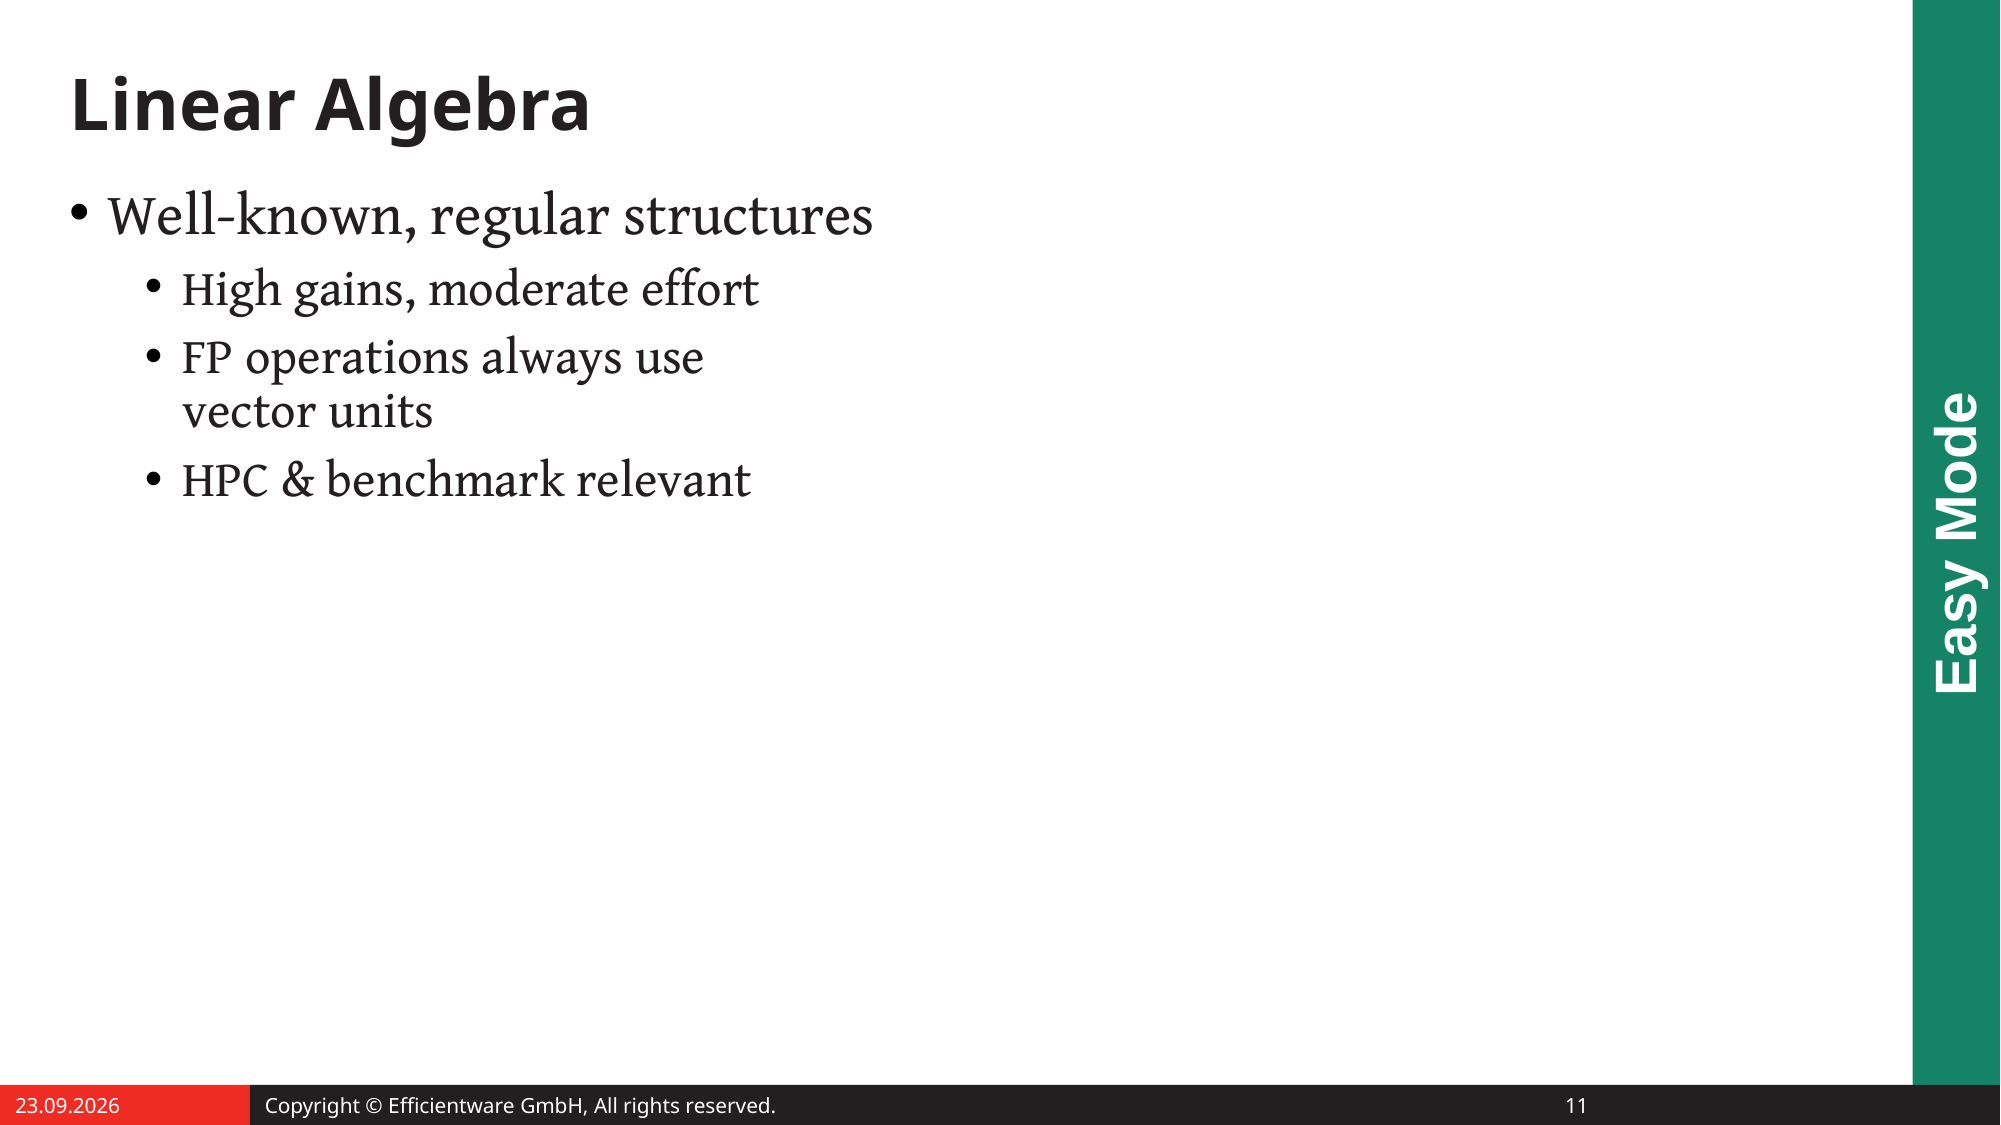

# Linear Algebra
Well-known, regular structures
High gains, moderate effort
FP operations always use
vector units
HPC & benchmark relevant
Easy Mode
Copyright © Efficientware GmbH, All rights reserved.